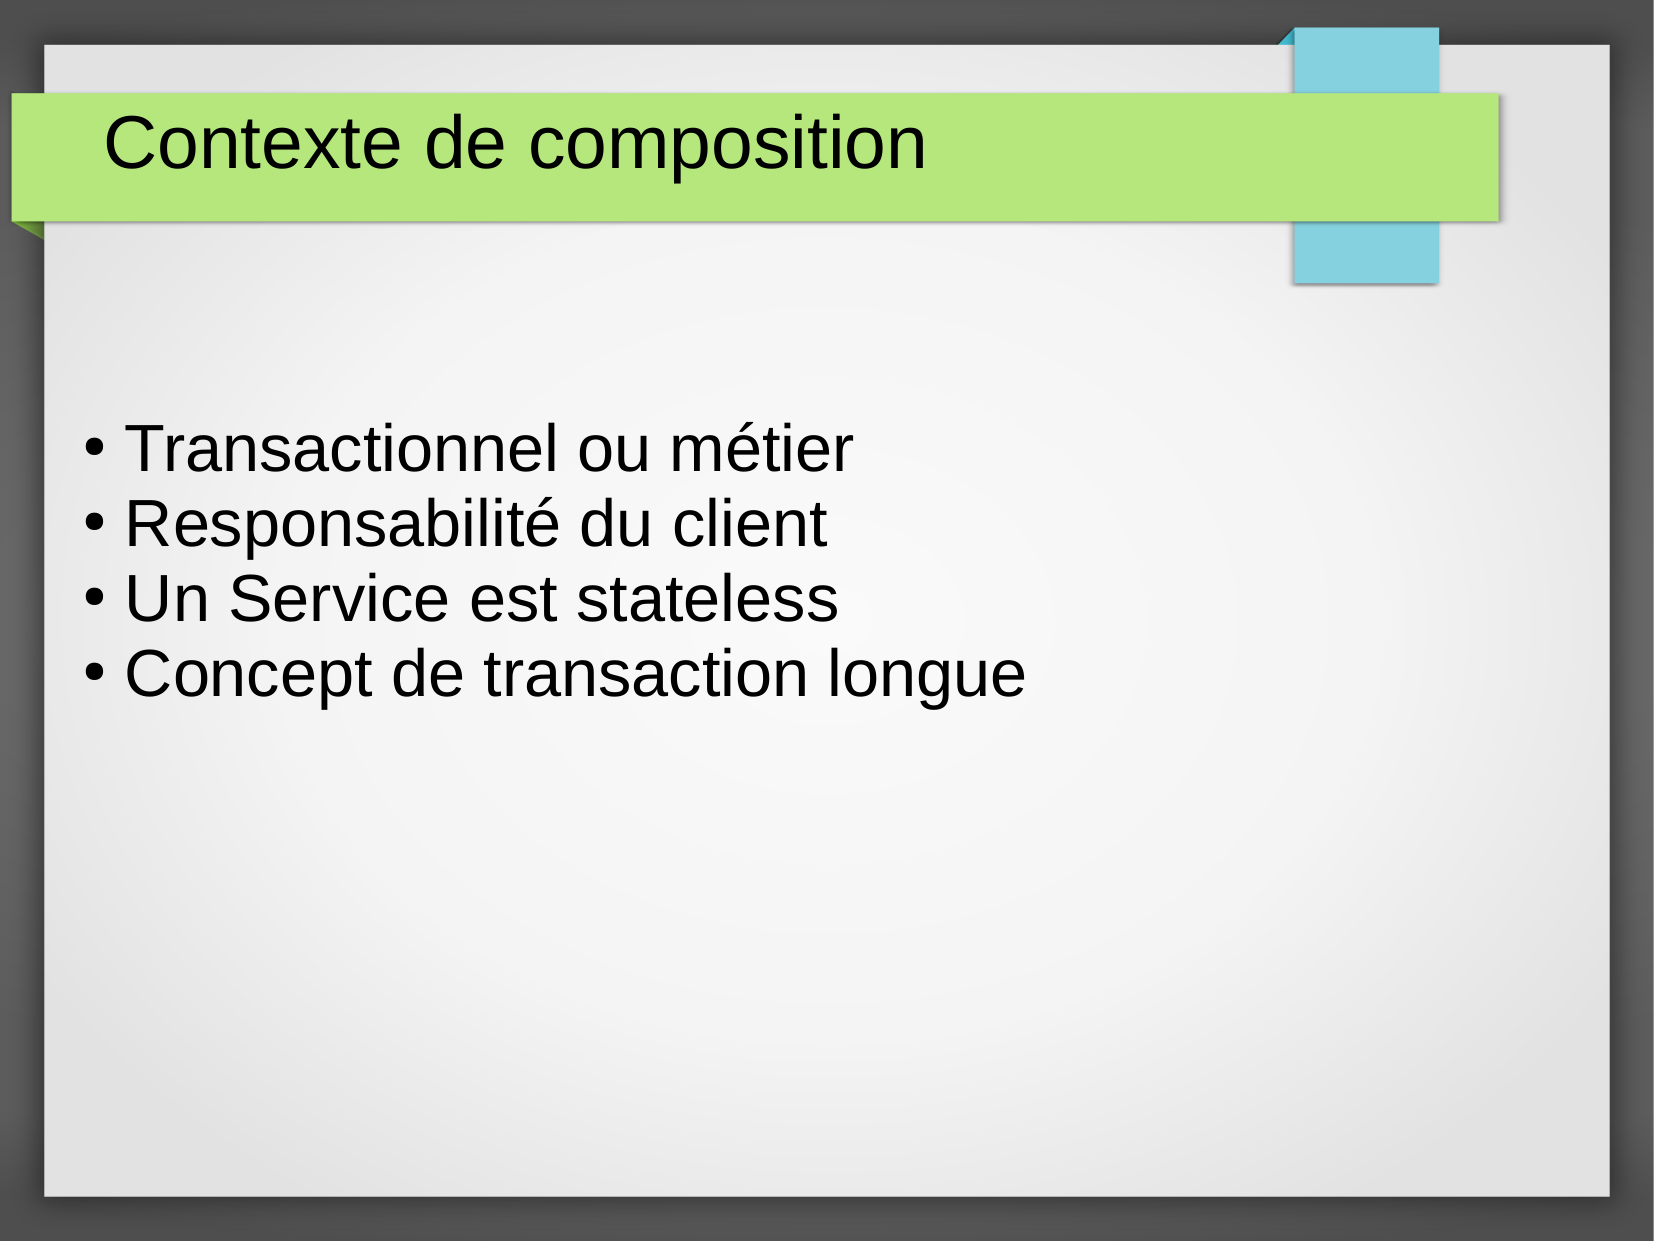

# Contexte de composition
 Transactionnel ou métier
 Responsabilité du client
 Un Service est stateless
 Concept de transaction longue